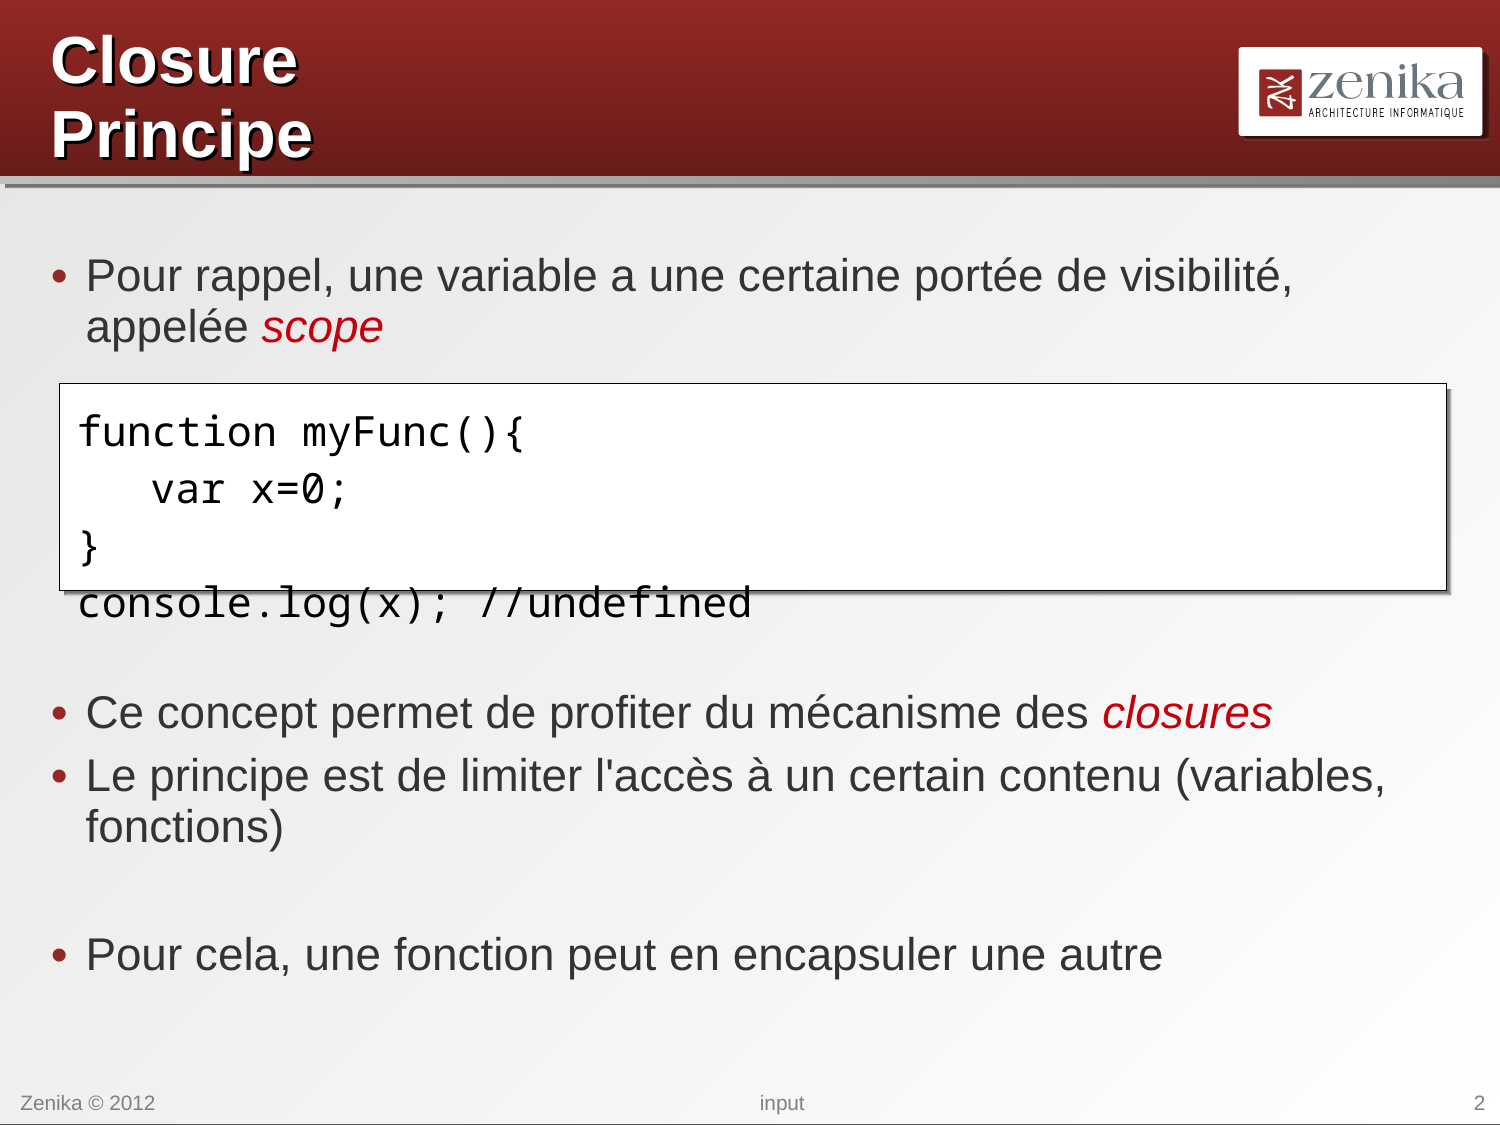

# Closure Principe
Pour rappel, une variable a une certaine portée de visibilité, appelée scope
Ce concept permet de profiter du mécanisme des closures
Le principe est de limiter l'accès à un certain contenu (variables, fonctions)
Pour cela, une fonction peut en encapsuler une autre
function myFunc(){
	var x=0;
}
console.log(x); //undefined